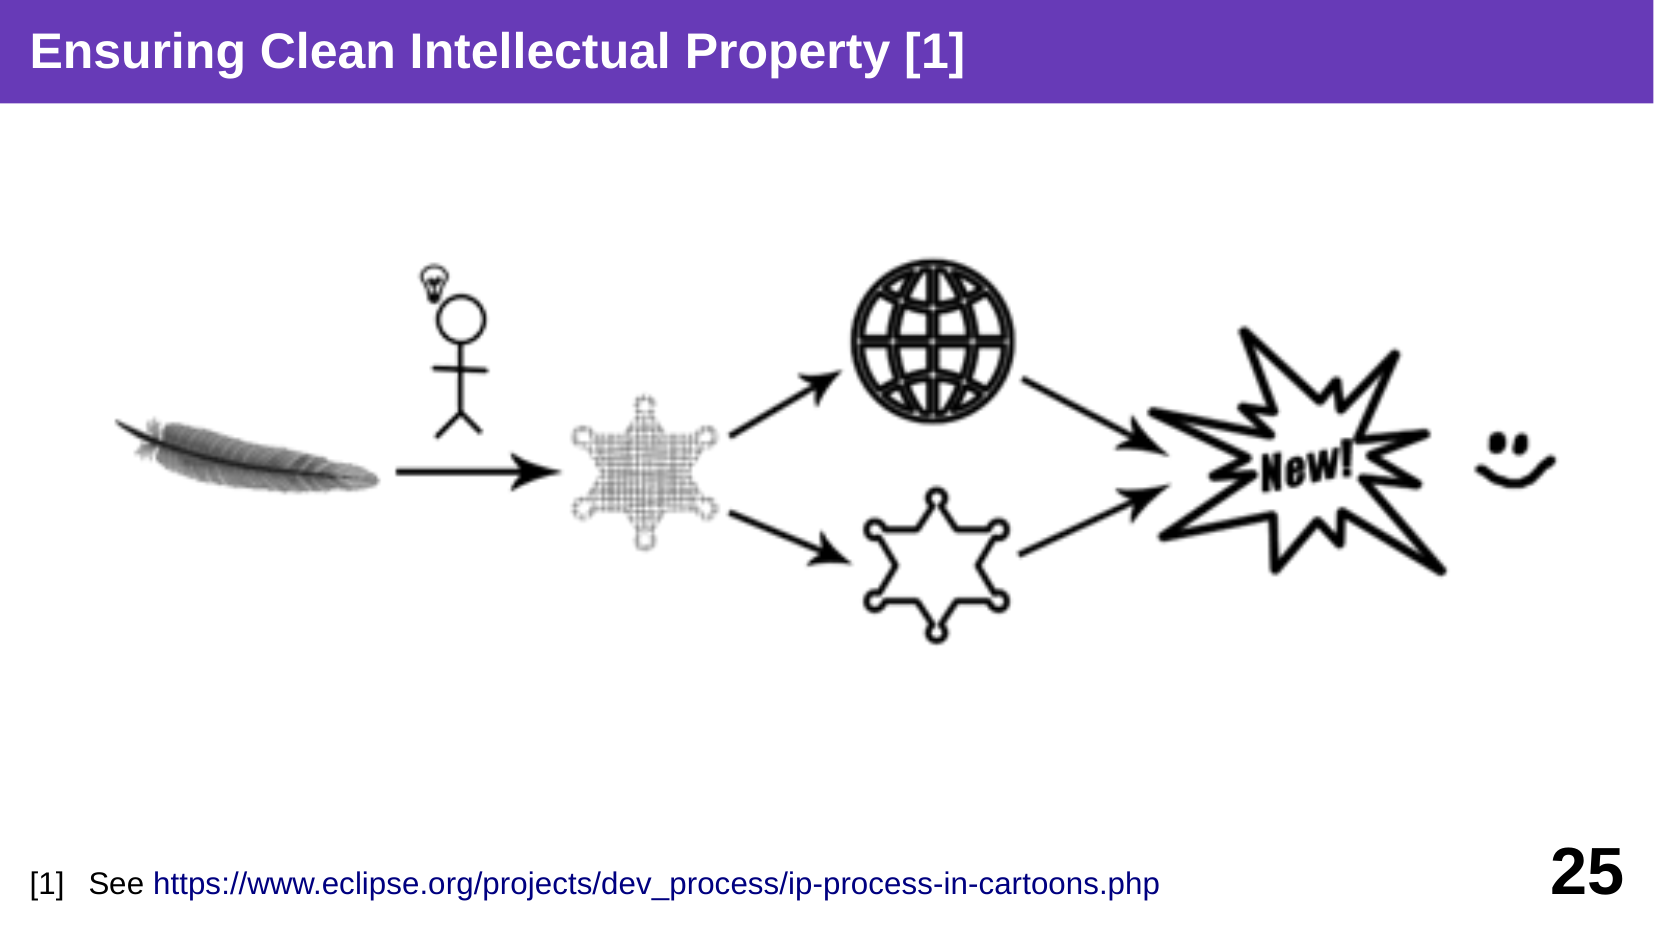

# Ensuring Clean Intellectual Property [1]
[1]	See https://www.eclipse.org/projects/dev_process/ip-process-in-cartoons.php
Commercial Open Source Startups
25
© 2020 Dirk Riehle - Some Rights Reserved